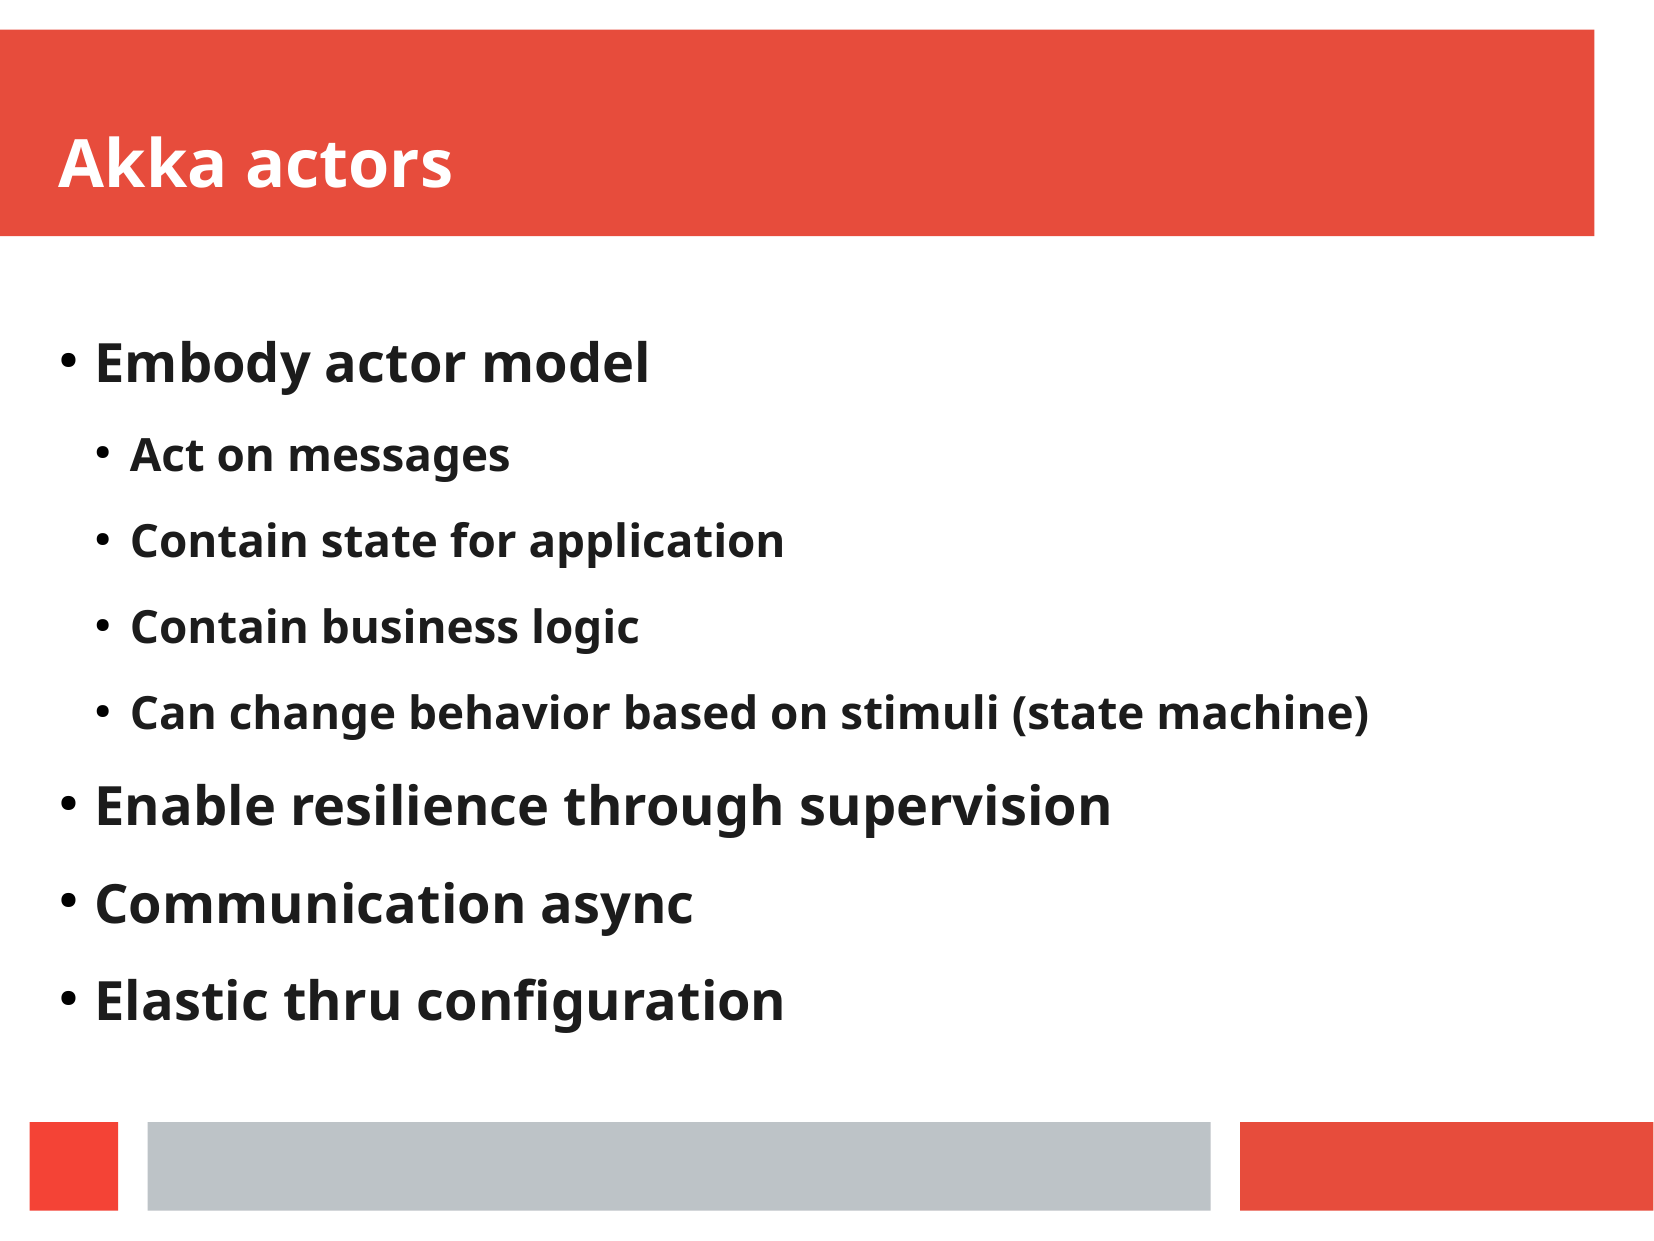

# Akka actors
Embody actor model
Act on messages
Contain state for application
Contain business logic
Can change behavior based on stimuli (state machine)
Enable resilience through supervision
Communication async
Elastic thru configuration